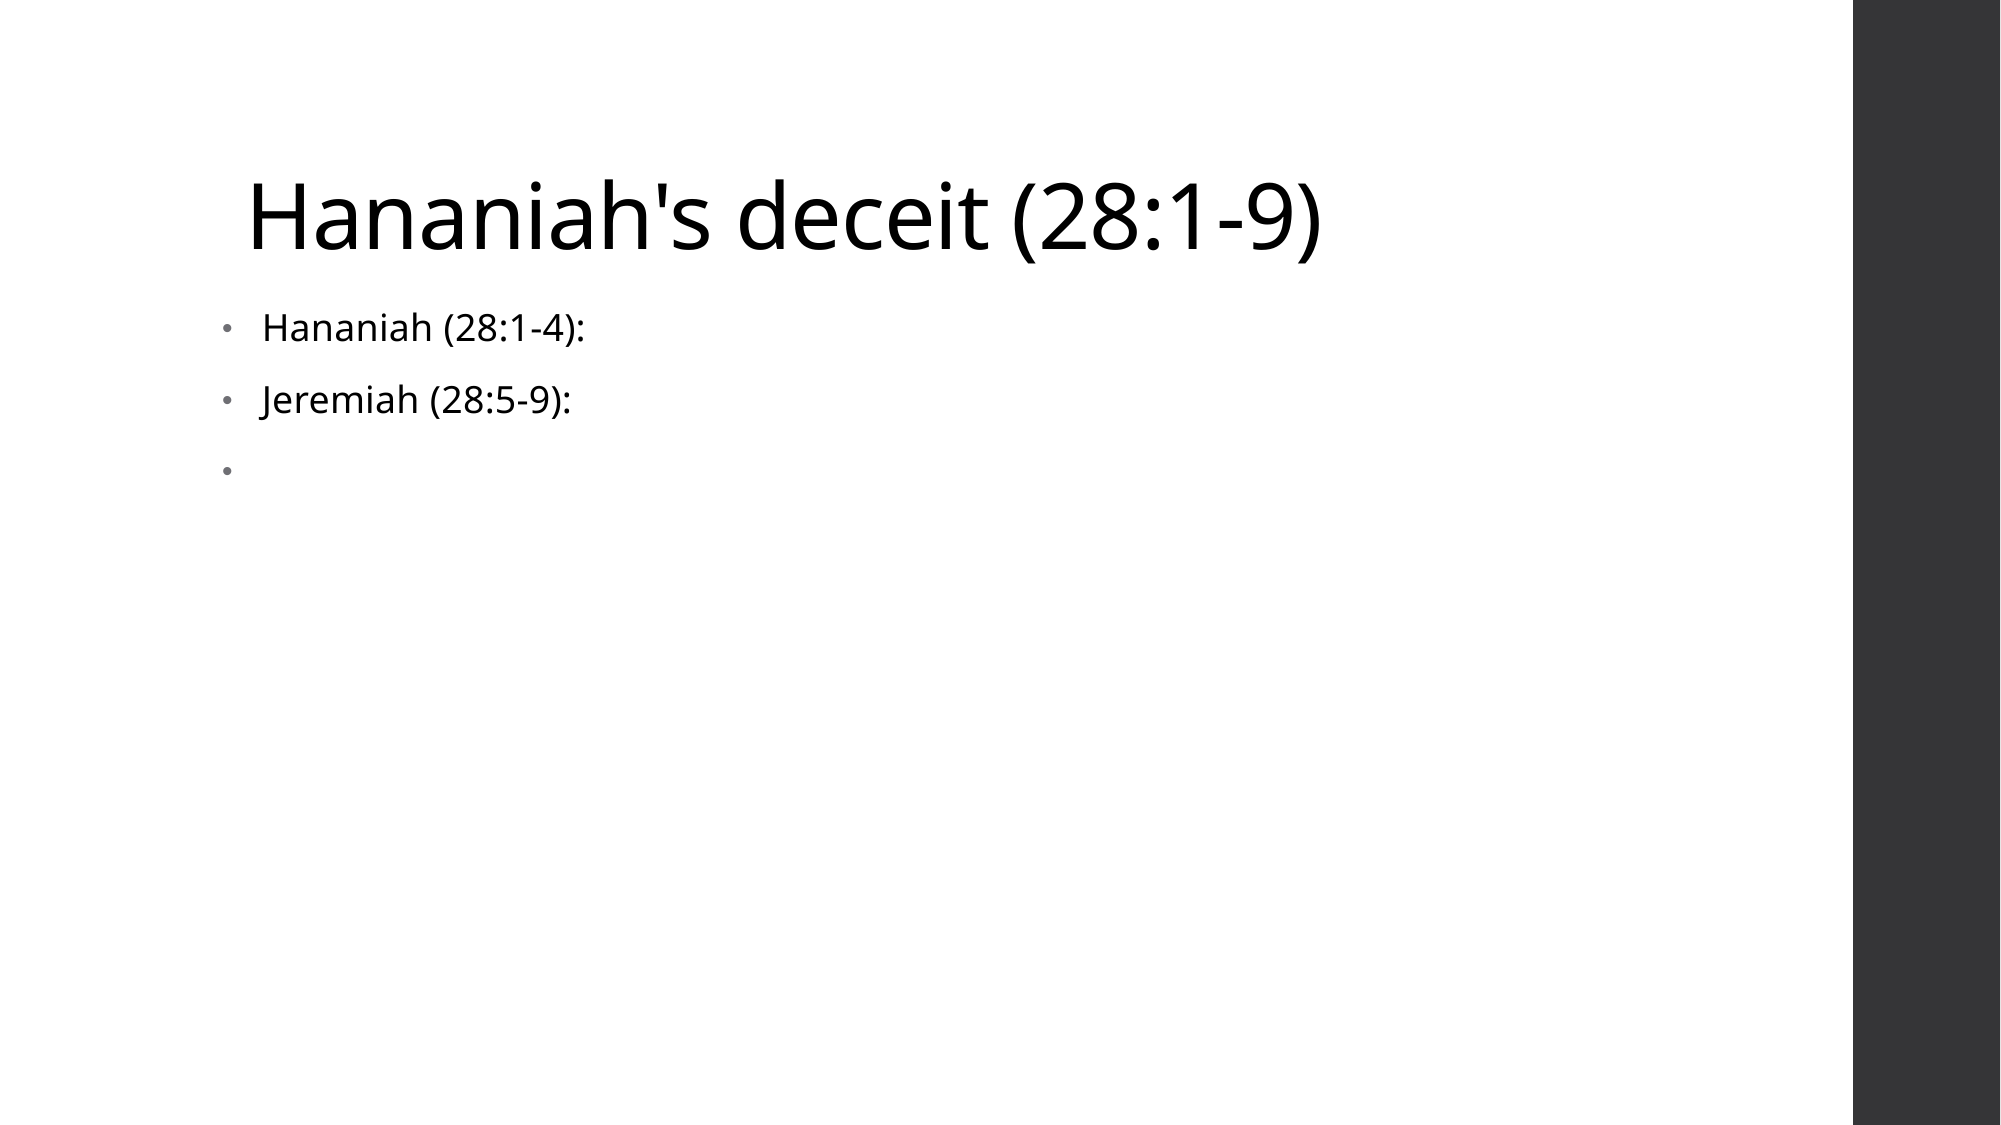

# Hananiah's deceit (28:1-9)
 Hananiah (28:1-4):
 Jeremiah (28:5-9):